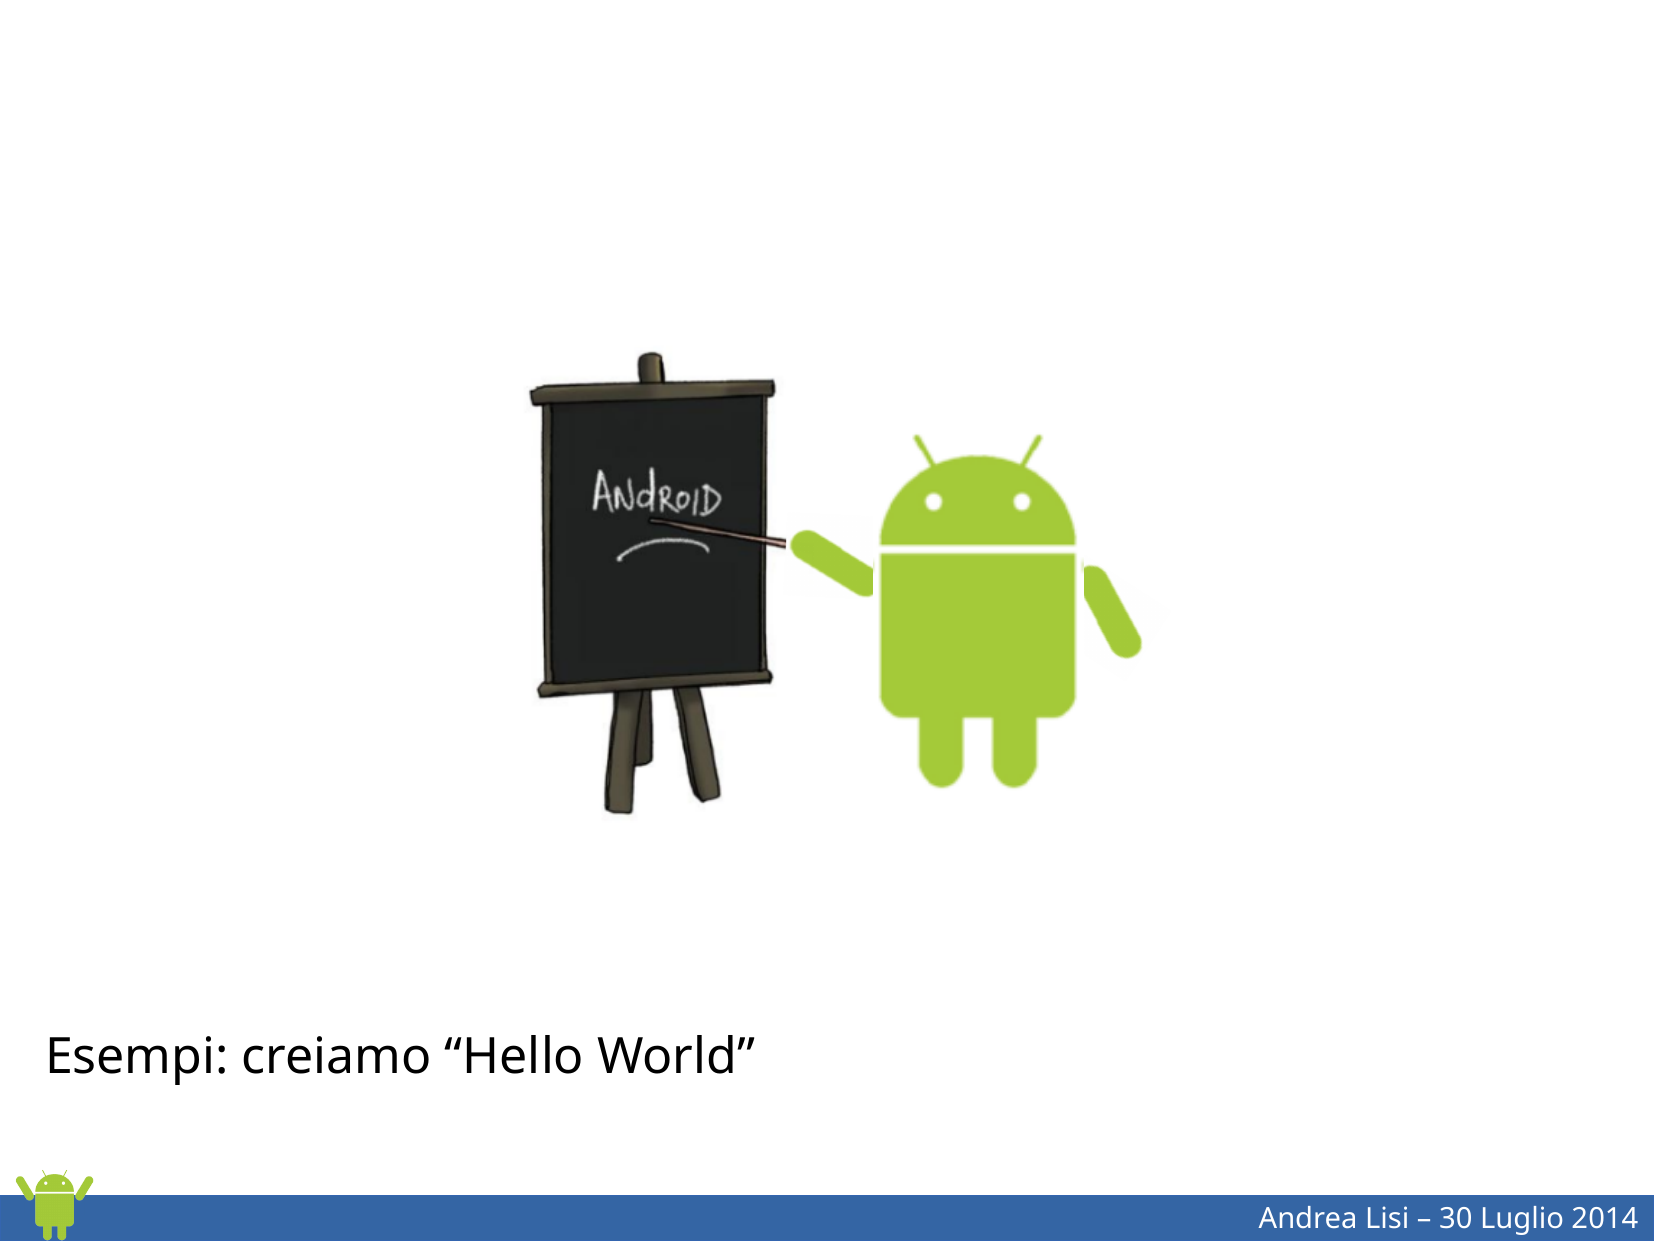

Esempi: creiamo “Hello World”
Andrea Lisi – 30 Luglio 2014